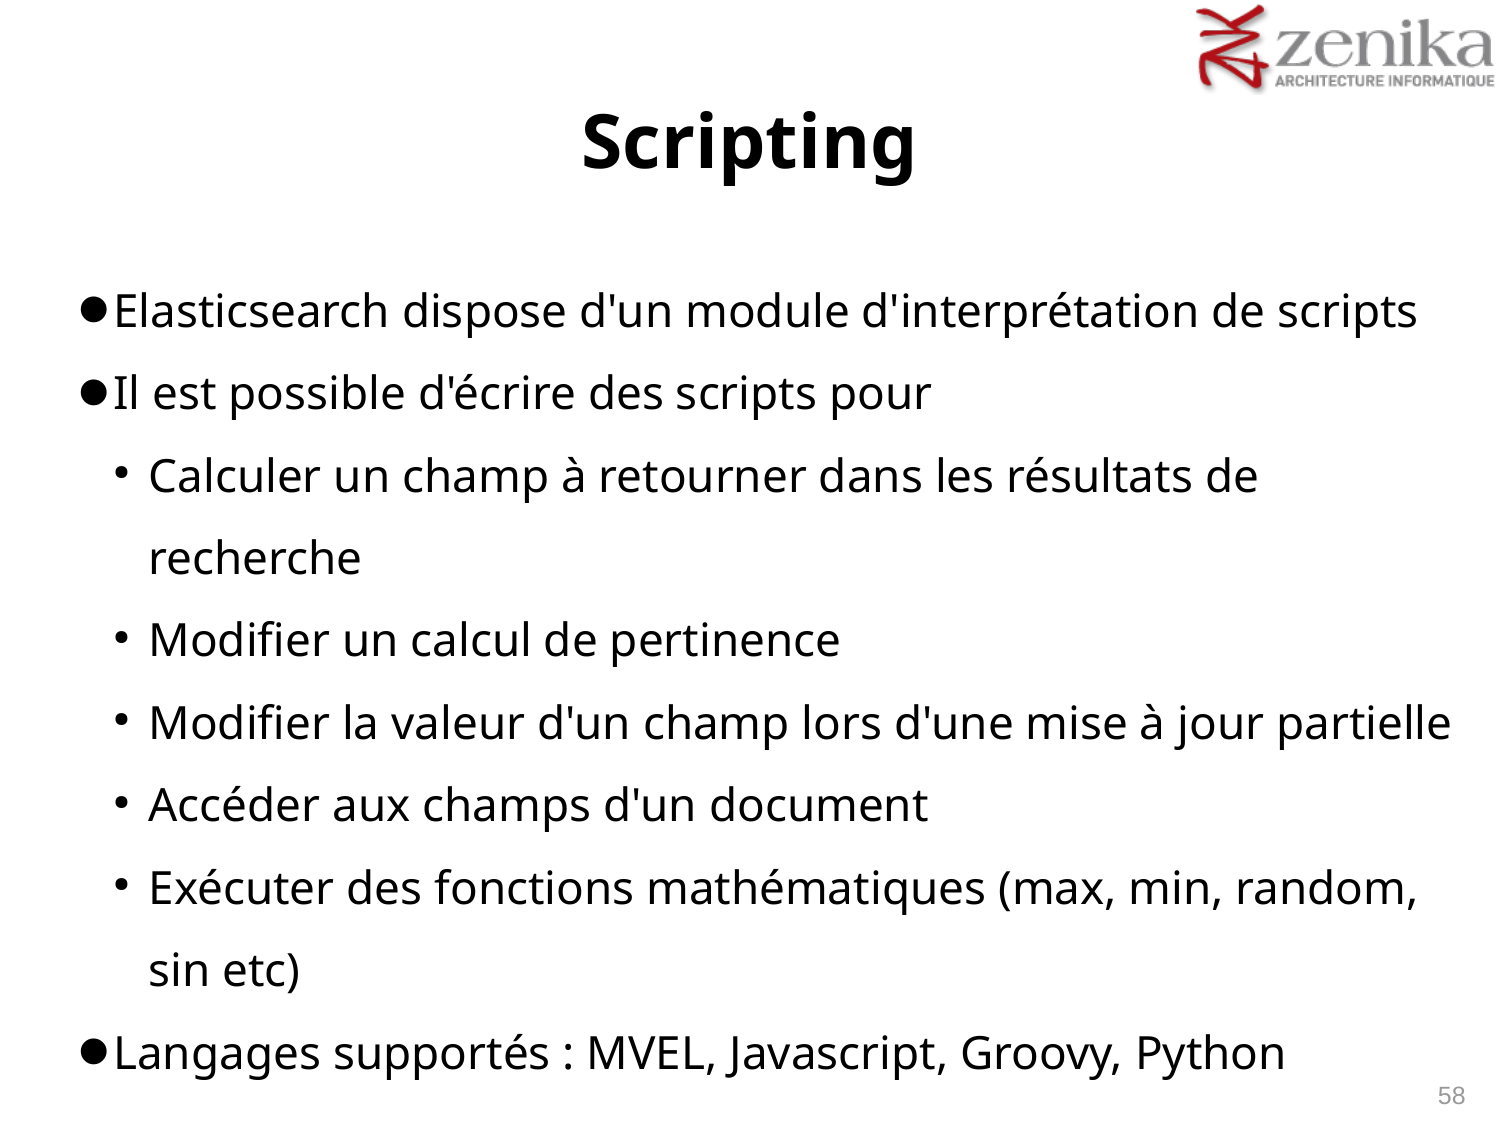

Scripting
Elasticsearch dispose d'un module d'interprétation de scripts
Il est possible d'écrire des scripts pour
Calculer un champ à retourner dans les résultats de recherche
Modifier un calcul de pertinence
Modifier la valeur d'un champ lors d'une mise à jour partielle
Accéder aux champs d'un document
Exécuter des fonctions mathématiques (max, min, random, sin etc)
Langages supportés : MVEL, Javascript, Groovy, Python